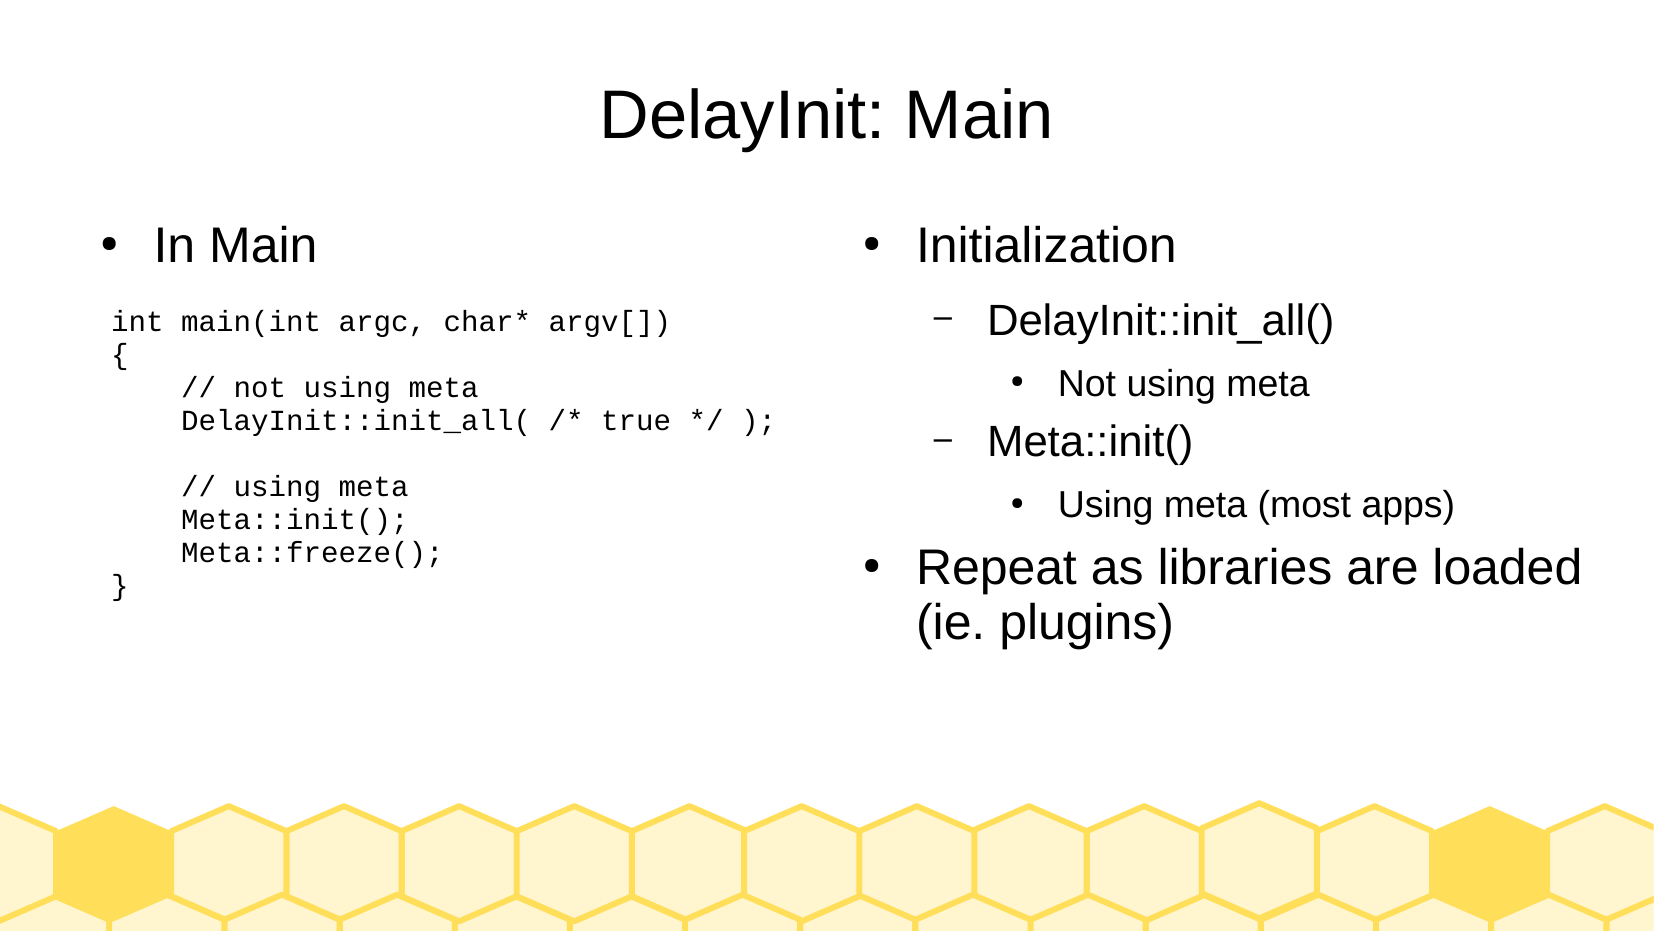

# DelayInit: Main
In Main
Initialization
DelayInit::init_all()
Not using meta
Meta::init()
Using meta (most apps)
Repeat as libraries are loaded (ie. plugins)
int main(int argc, char* argv[])
{
 // not using meta
 DelayInit::init_all( /* true */ );
 // using meta
 Meta::init();
 Meta::freeze();
}